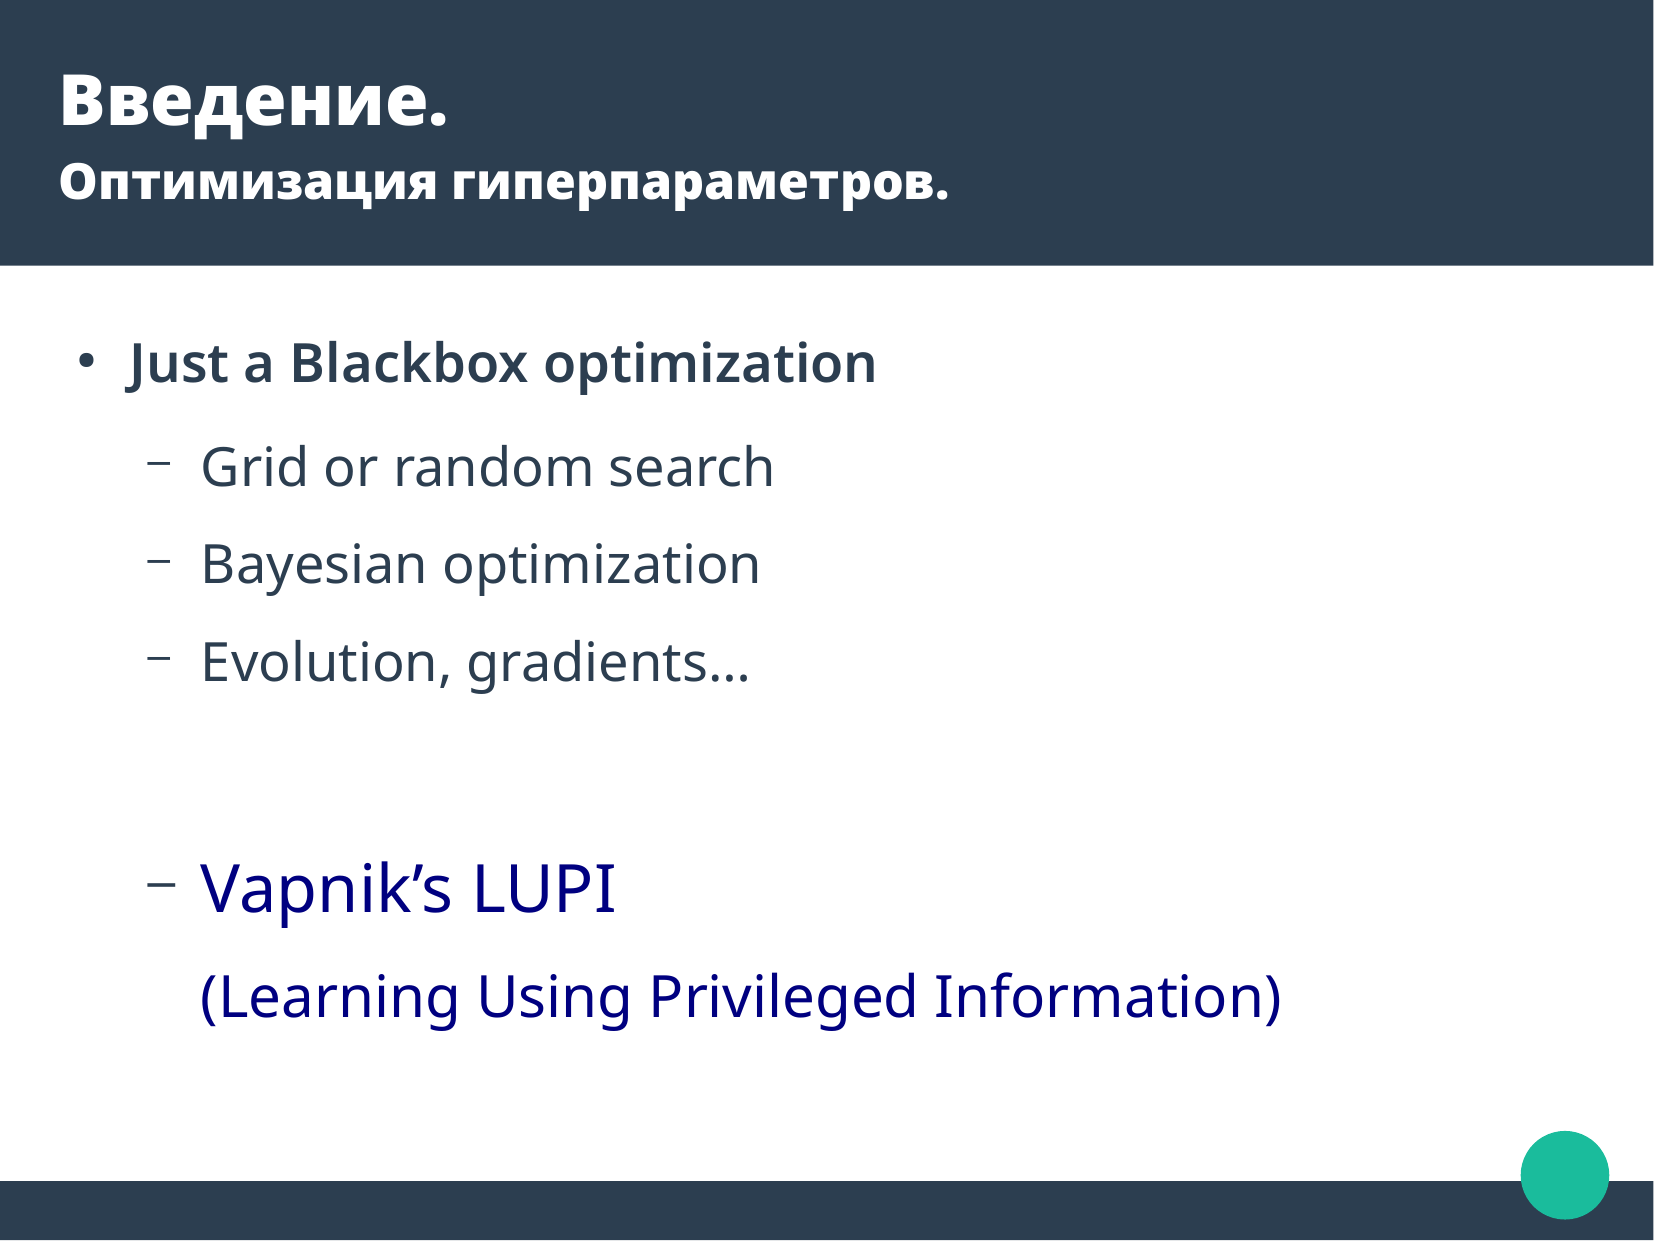

# Введение. Оптимизация гиперпараметров.
Just a Blackbox optimization
Grid or random search
Bayesian optimization
Evolution, gradients…
Vapnik’s LUPI
(Learning Using Privileged Information)